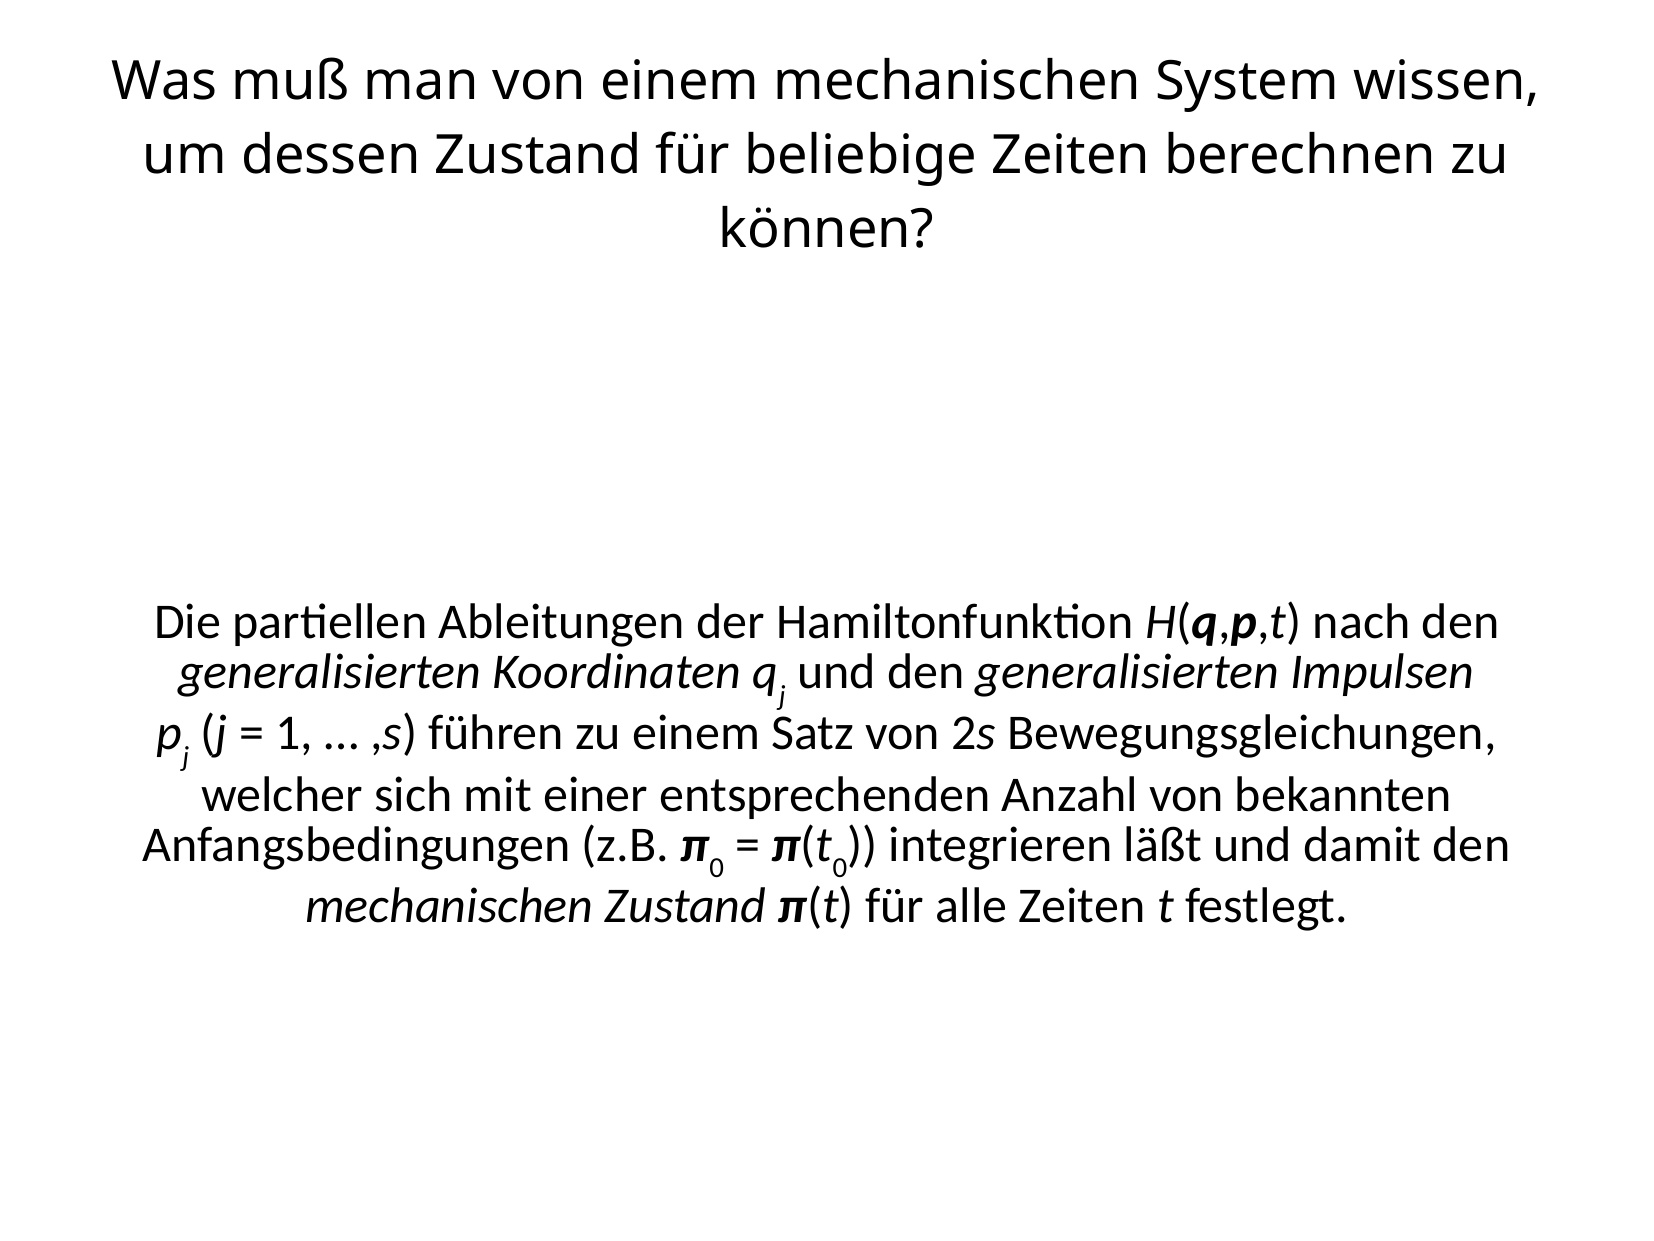

# Was muß man von einem mechanischen System wissen, um dessen Zustand für beliebige Zeiten berechnen zu können?
Die partiellen Ableitungen der Hamiltonfunktion H(q,p,t) nach den generalisierten Koordinaten qj und den generalisierten Impulsen pj (j = 1, … ,s) führen zu einem Satz von 2s Bewegungsgleichungen, welcher sich mit einer entsprechenden Anzahl von bekannten Anfangsbedingungen (z.B. π0 = π(t0)) integrieren läßt und damit den mechanischen Zustand π(t) für alle Zeiten t festlegt.